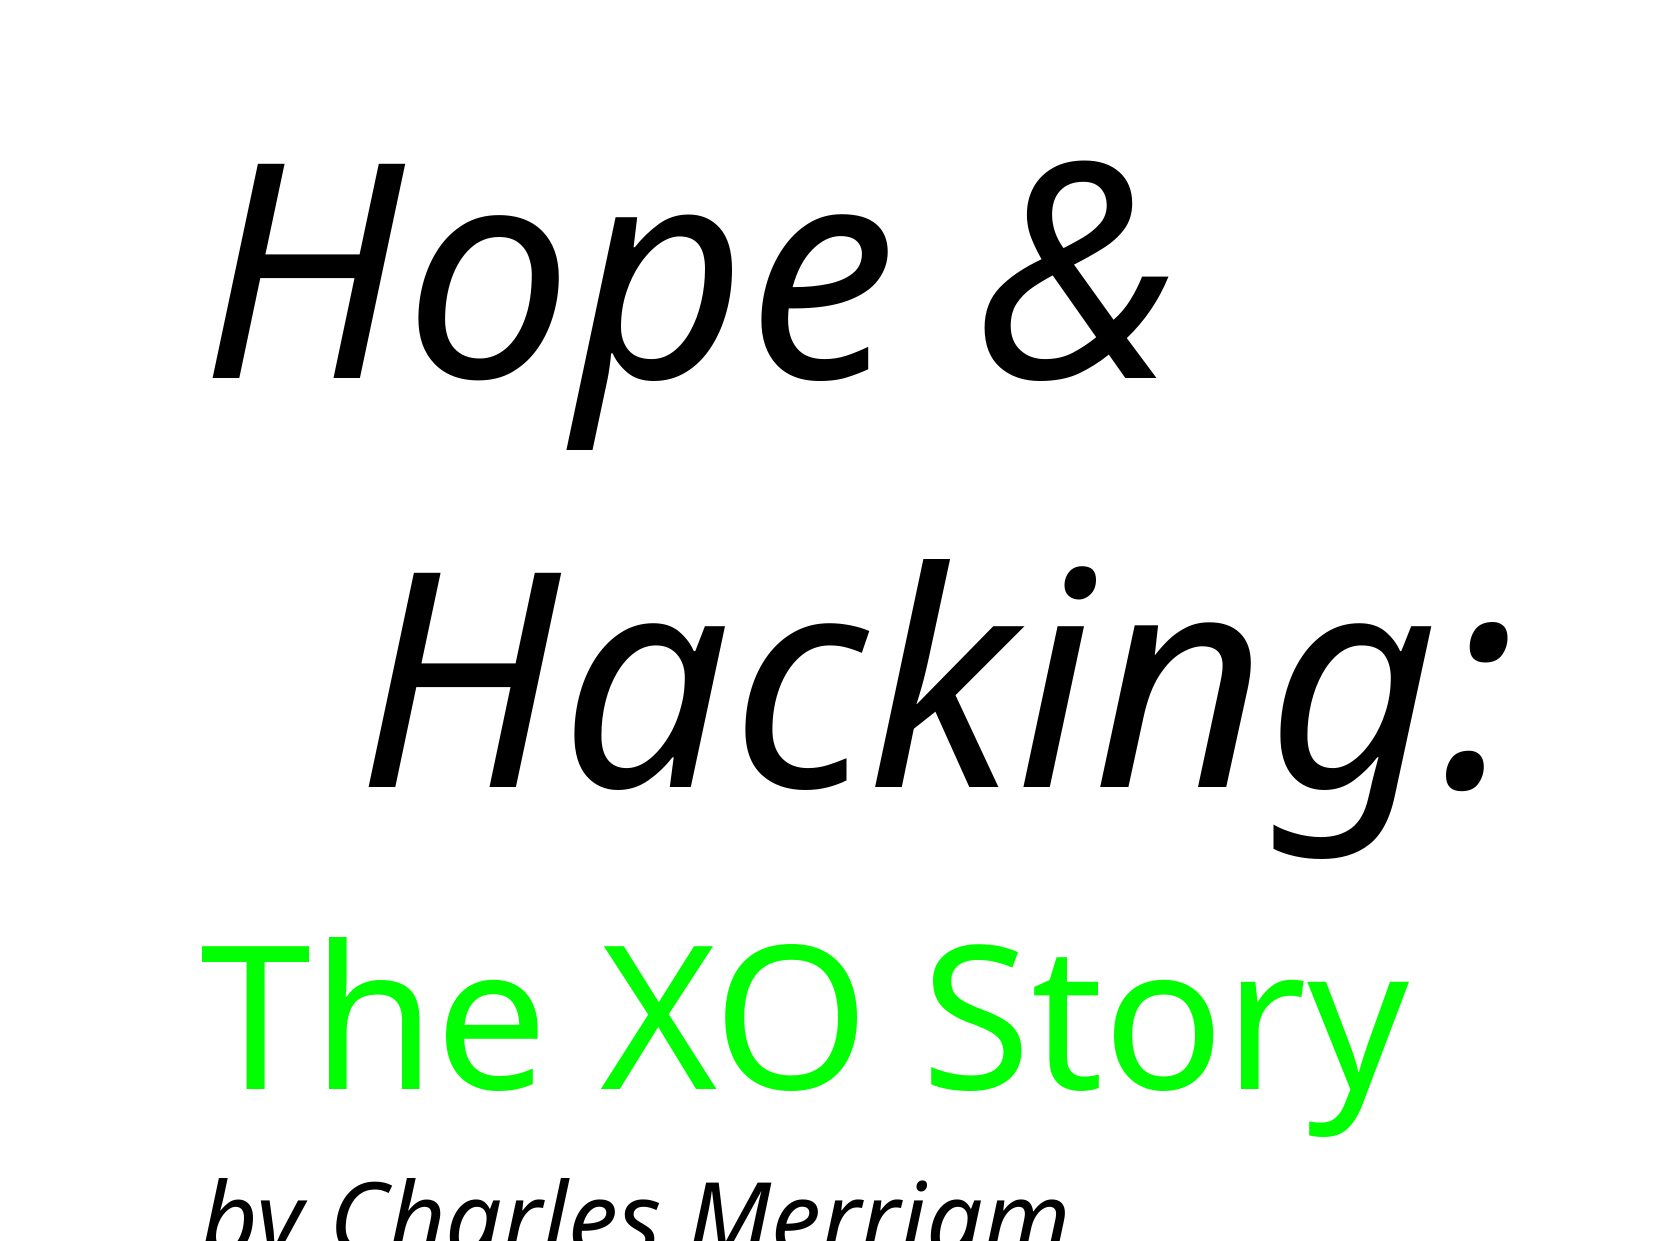

Hope &
 Hacking:
The XO Story
by Charles Merriam
http://charlesmerriam.com/talk